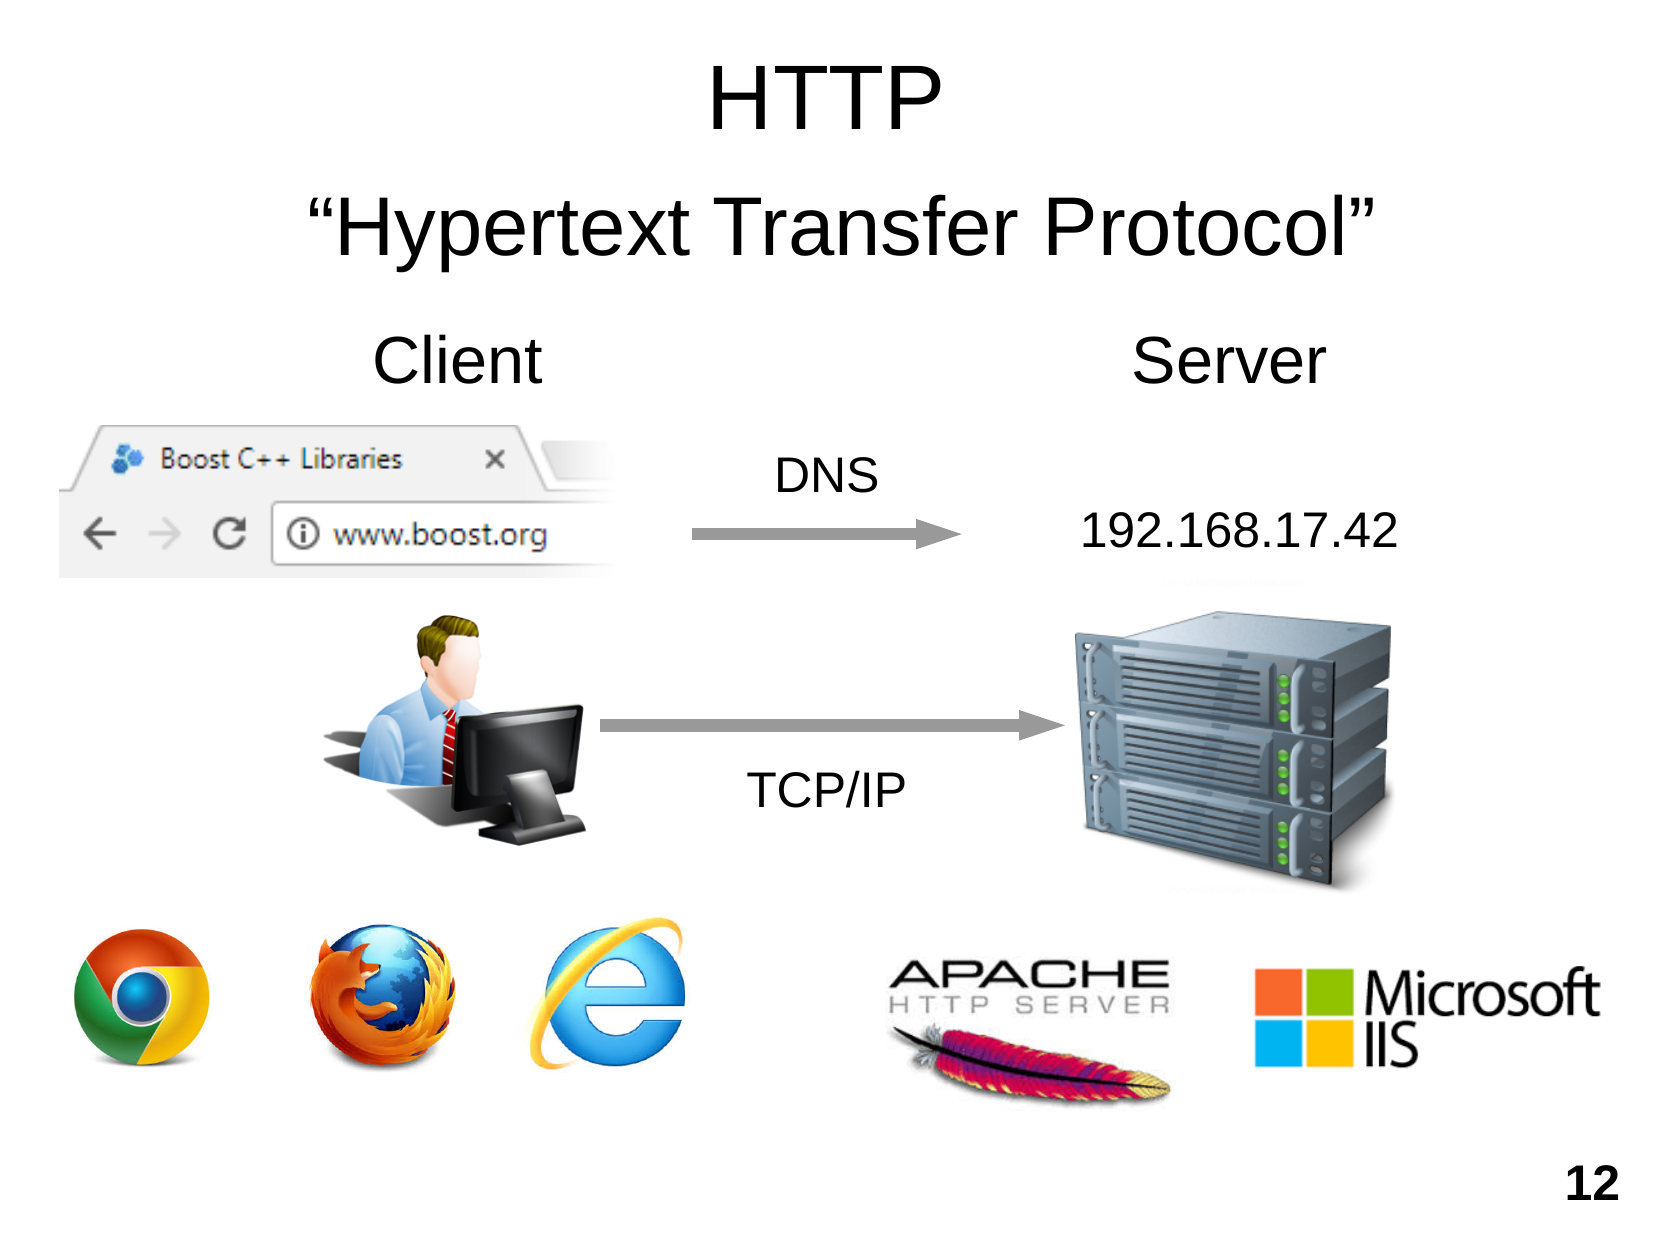

# HTTP
“Hypertext Transfer Protocol”
Client
Server
DNS
192.168.17.42
TCP/IP
12